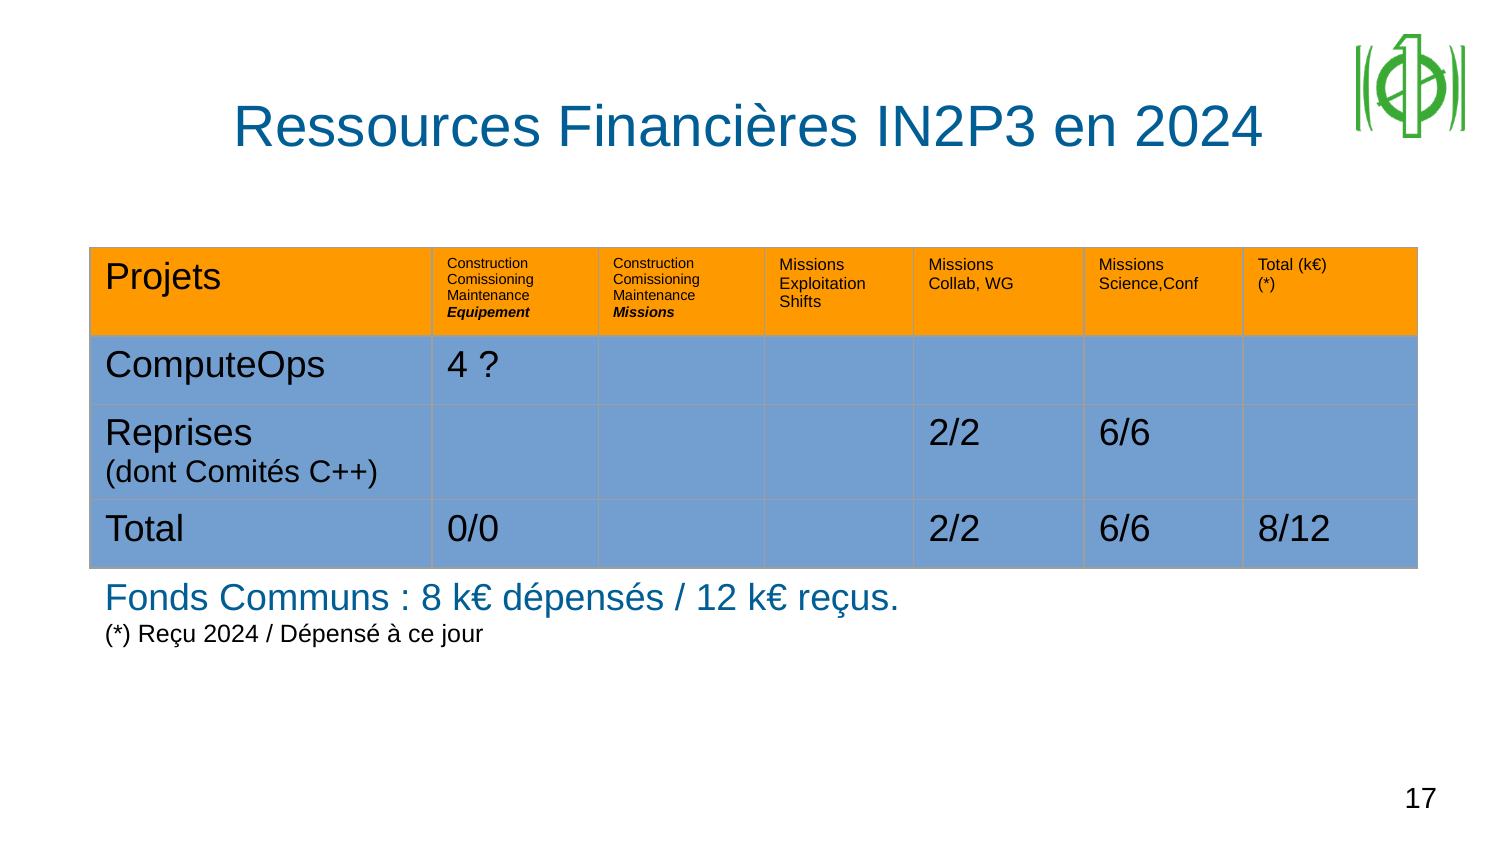

Ressources Financières IN2P3 en 2024
| Projets | Construction Comissioning Maintenance Equipement | Construction Comissioning Maintenance Missions | Missions Exploitation Shifts | Missions Collab, WG | Missions Science,Conf | Total (k€) (\*) |
| --- | --- | --- | --- | --- | --- | --- |
| ComputeOps | 4 ? | | | | | |
| Reprises (dont Comités C++) | | | | 2/2 | 6/6 | |
| Total | 0/0 | | | 2/2 | 6/6 | 8/12 |
Fonds Communs : 8 k€ dépensés / 12 k€ reçus.
(*) Reçu 2024 / Dépensé à ce jour